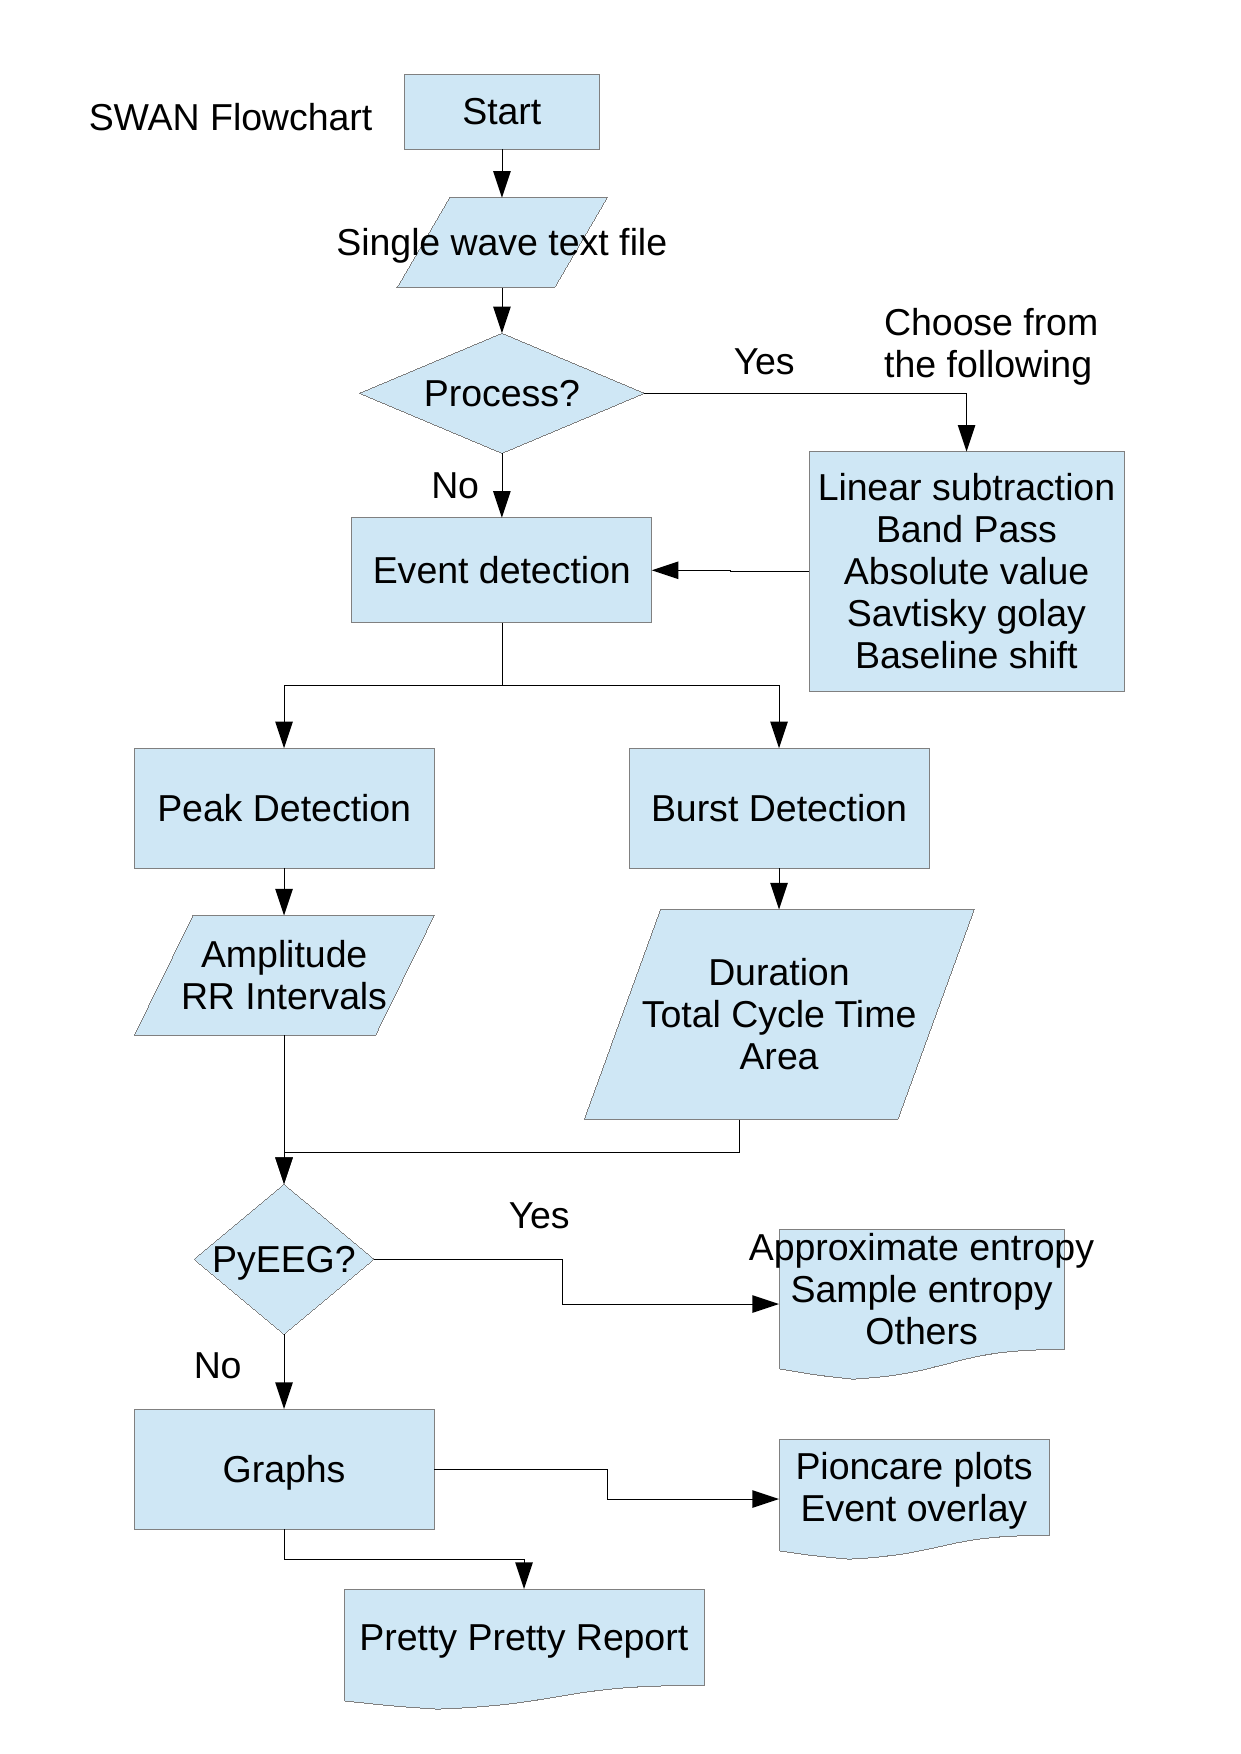

Start
SWAN Flowchart
Single wave text file
Choose from
the following
Process?
Yes
Linear subtraction
Band Pass
Absolute value
Savtisky golay
Baseline shift
No
Event detection
Peak Detection
Burst Detection
Duration
Total Cycle Time
Area
Amplitude
RR Intervals
PyEEG?
Yes
Approximate entropy
Sample entropy
Others
No
Graphs
Pioncare plots
Event overlay
Pretty Pretty Report